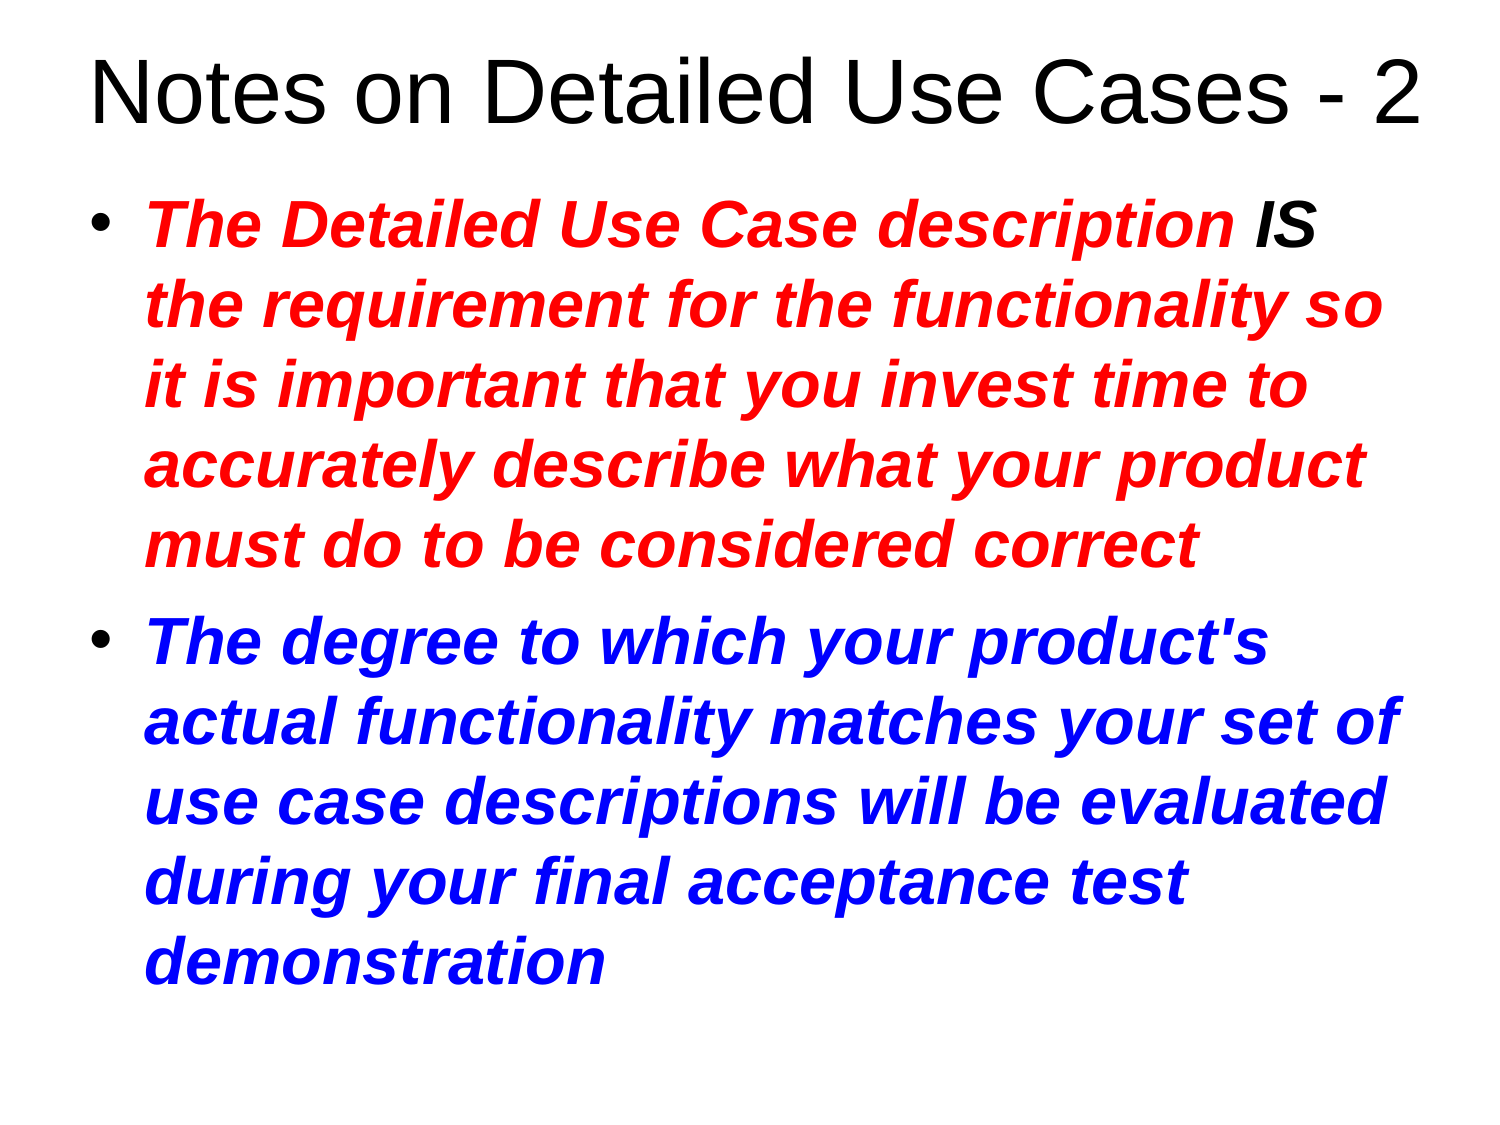

# Notes on Detailed Use Cases - 2
The Detailed Use Case description IS the requirement for the functionality so it is important that you invest time to accurately describe what your product must do to be considered correct
The degree to which your product's actual functionality matches your set of use case descriptions will be evaluated during your final acceptance test demonstration